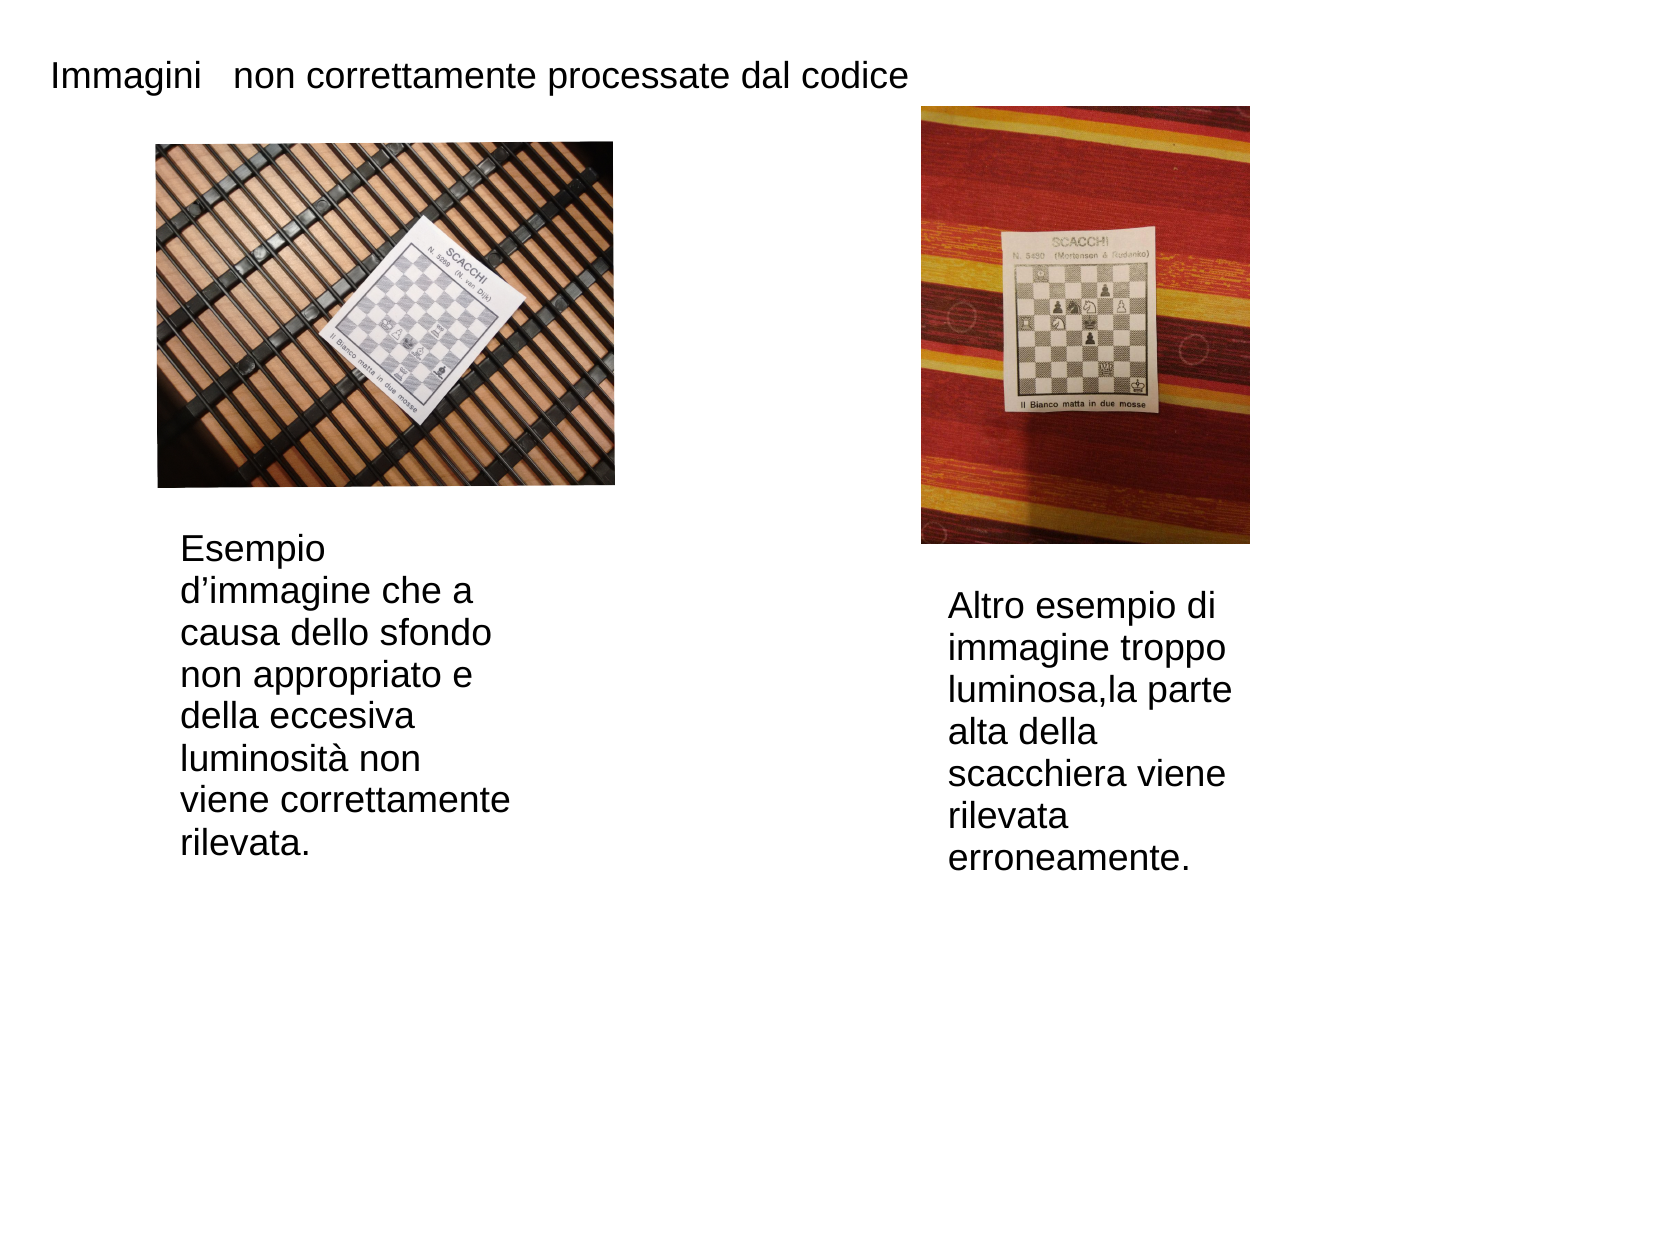

Immagini non correttamente processate dal codice
Esempio d’immagine che a causa dello sfondo non appropriato e della eccesiva luminosità non viene correttamente rilevata.
Altro esempio di immagine troppo luminosa,la parte alta della scacchiera viene rilevata erroneamente.